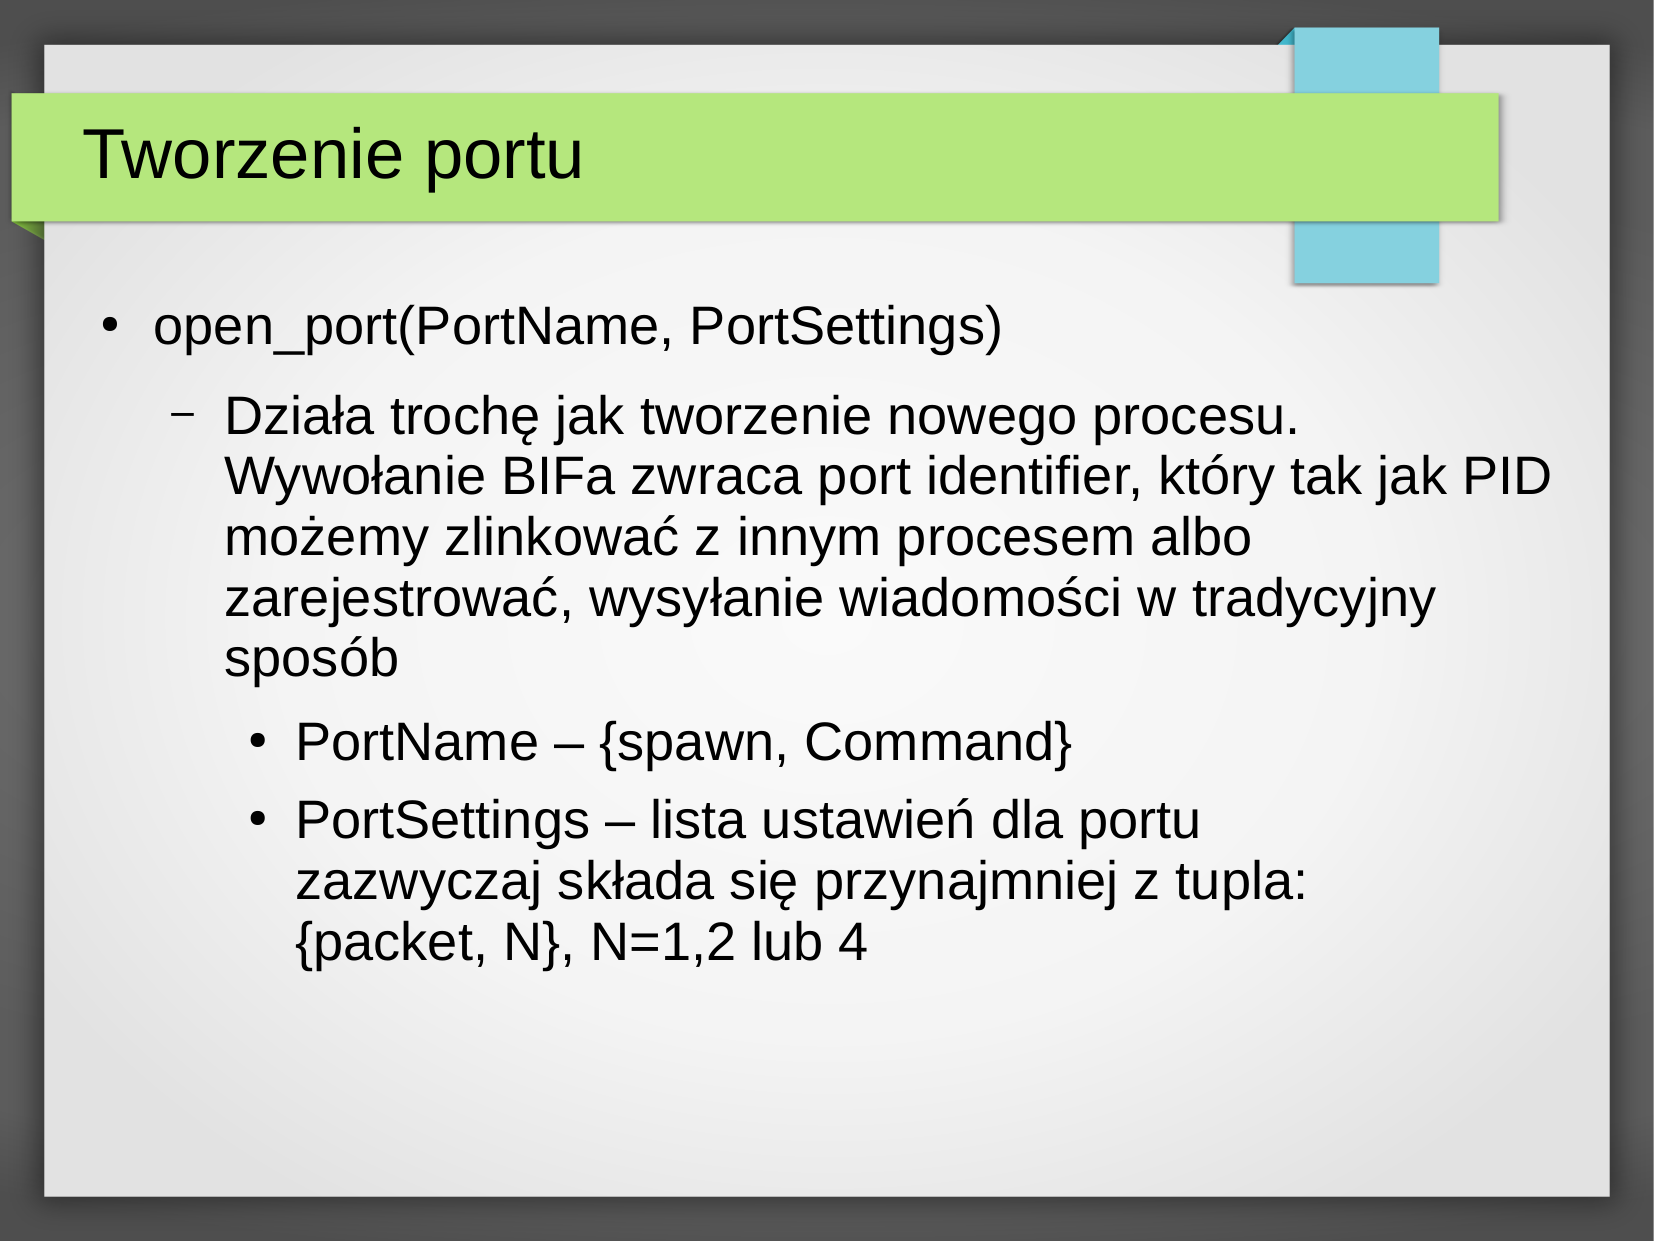

# Tworzenie portu
open_port(PortName, PortSettings)
Działa trochę jak tworzenie nowego procesu. Wywołanie BIFa zwraca port identifier, który tak jak PID możemy zlinkować z innym procesem albo zarejestrować, wysyłanie wiadomości w tradycyjny sposób
PortName – {spawn, Command}
PortSettings – lista ustawień dla portu
zazwyczaj składa się przynajmniej z tupla:
{packet, N}, N=1,2 lub 4